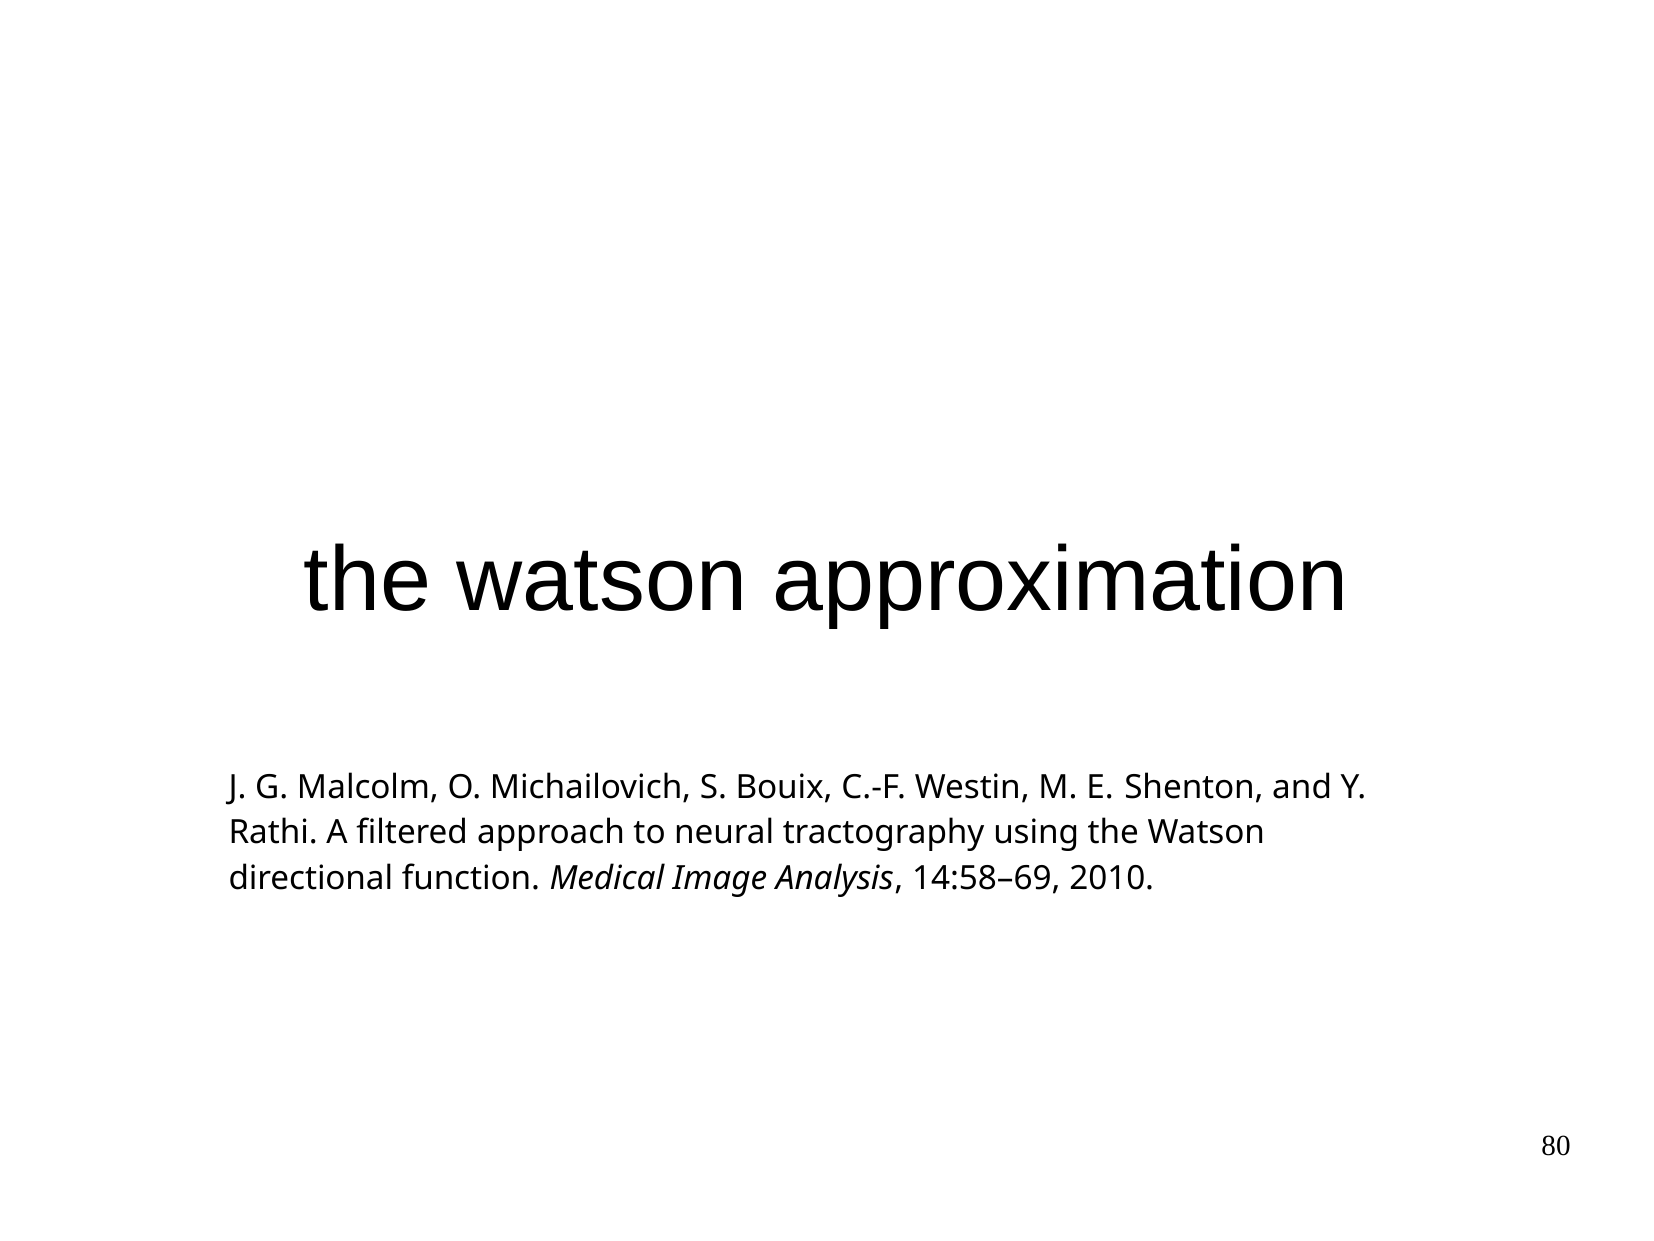

# the watson approximation
J. G. Malcolm, O. Michailovich, S. Bouix, C.-F. Westin, M. E. Shenton, and Y. Rathi. A ﬁltered approach to neural tractography using the Watson directional function. Medical Image Analysis, 14:58–69, 2010.
80